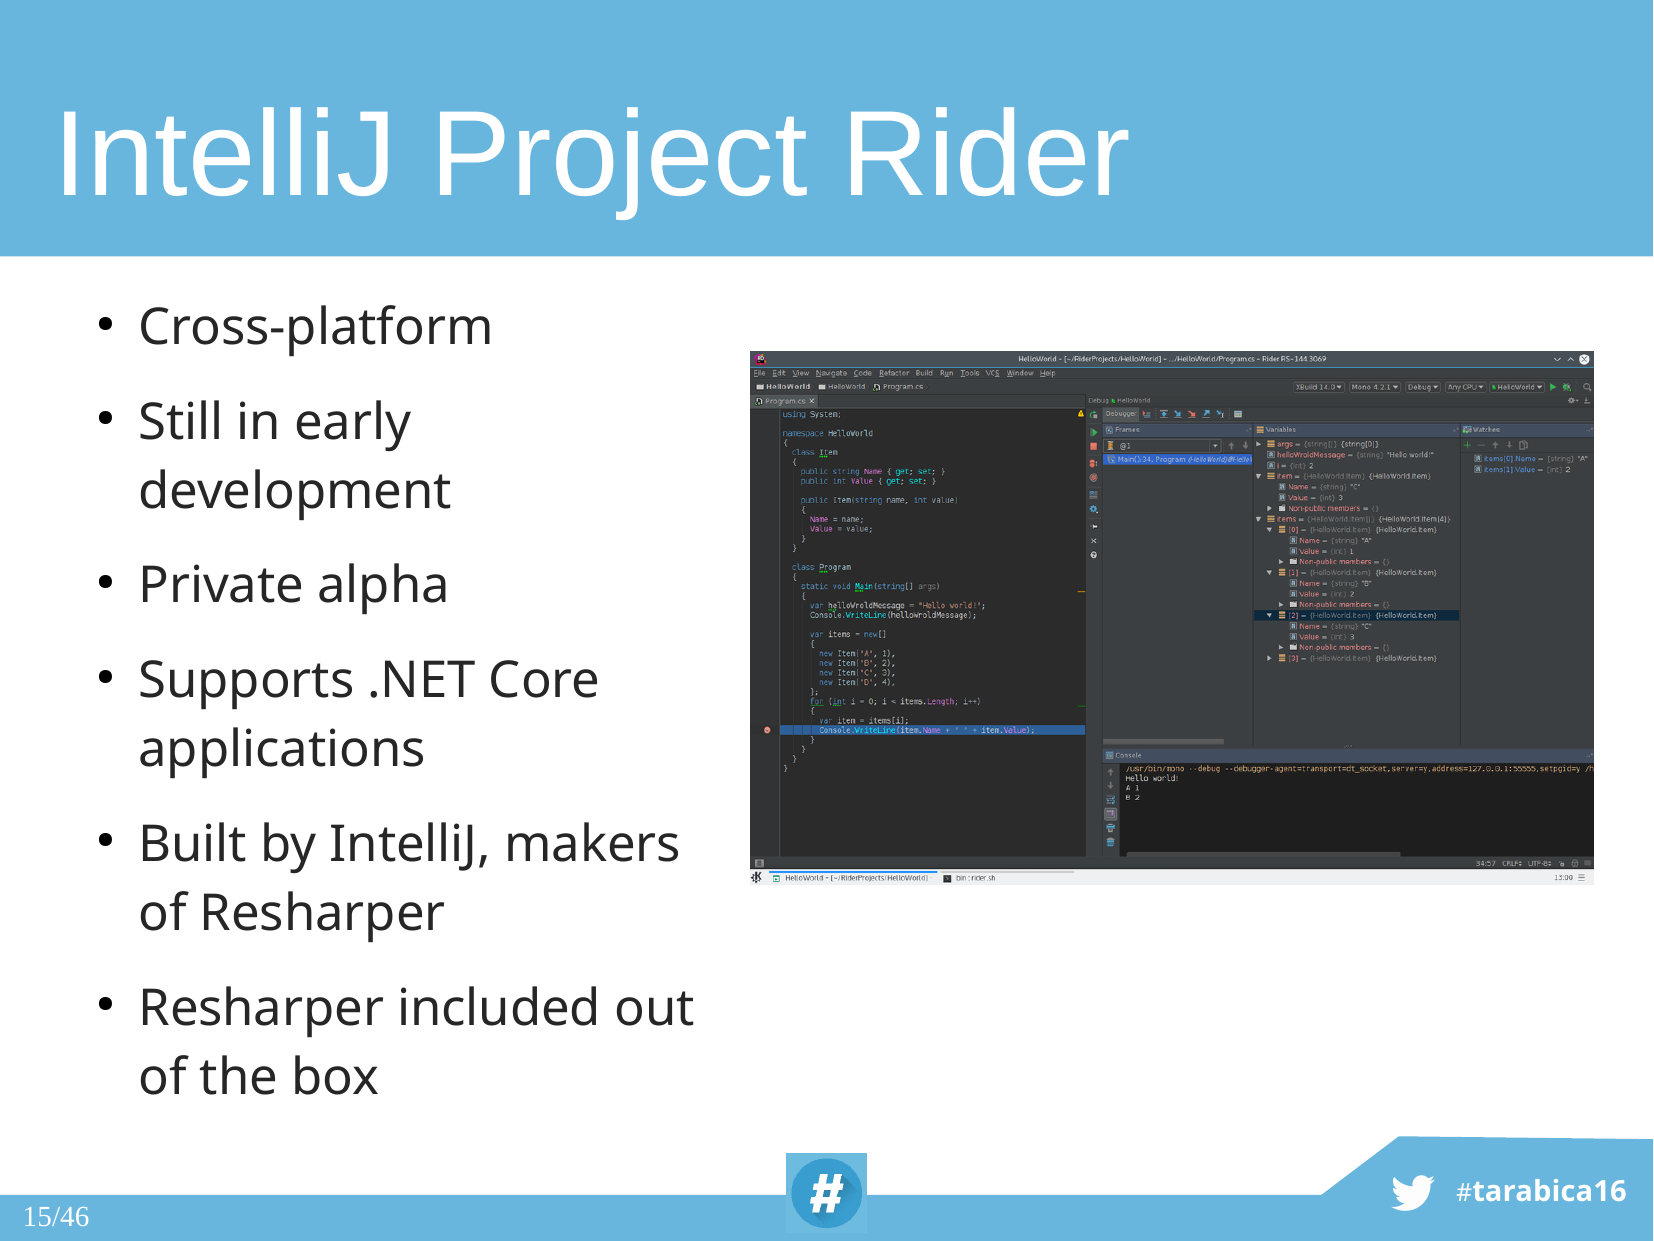

# IntelliJ Project Rider
Cross-platform
Still in early development
Private alpha
Supports .NET Core applications
Built by IntelliJ, makers of Resharper
Resharper included out of the box
15